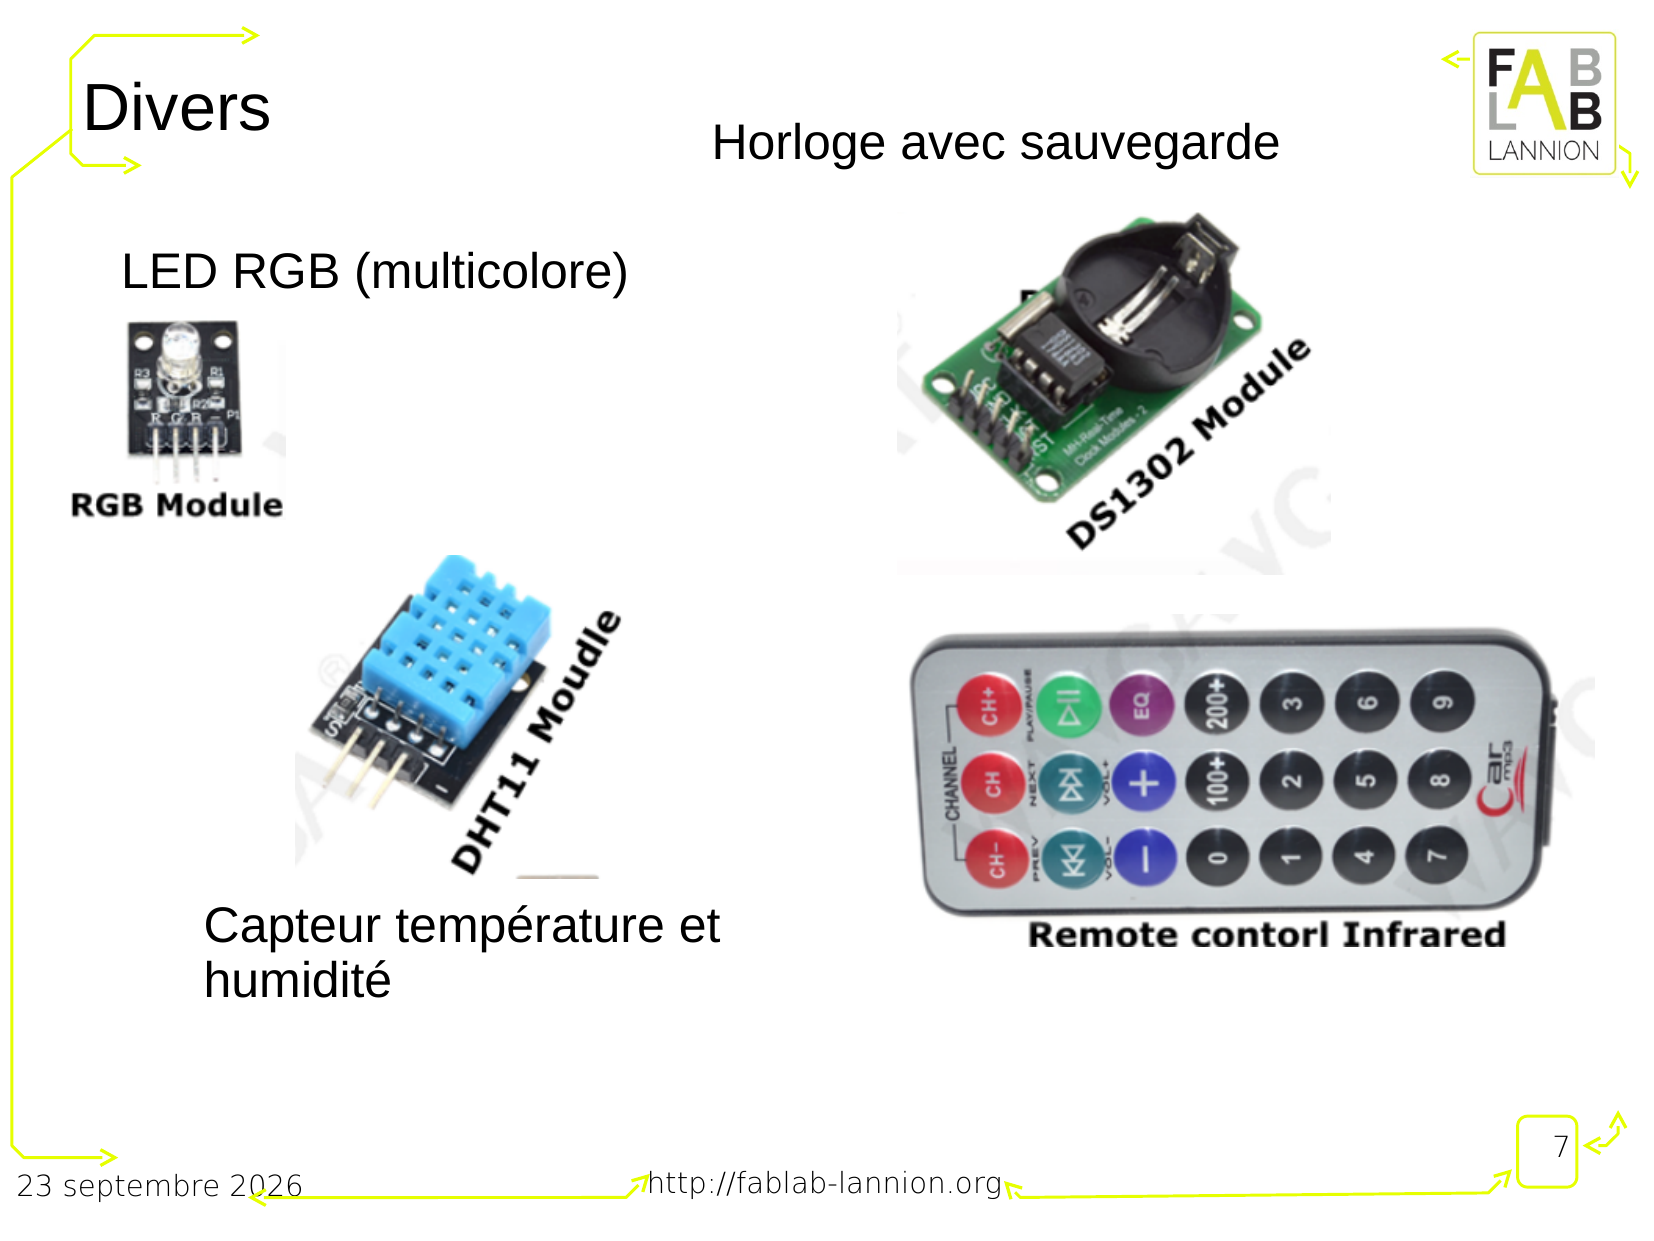

# Divers
Horloge avec sauvegarde
LED RGB (multicolore)
Capteur température et humidité
7